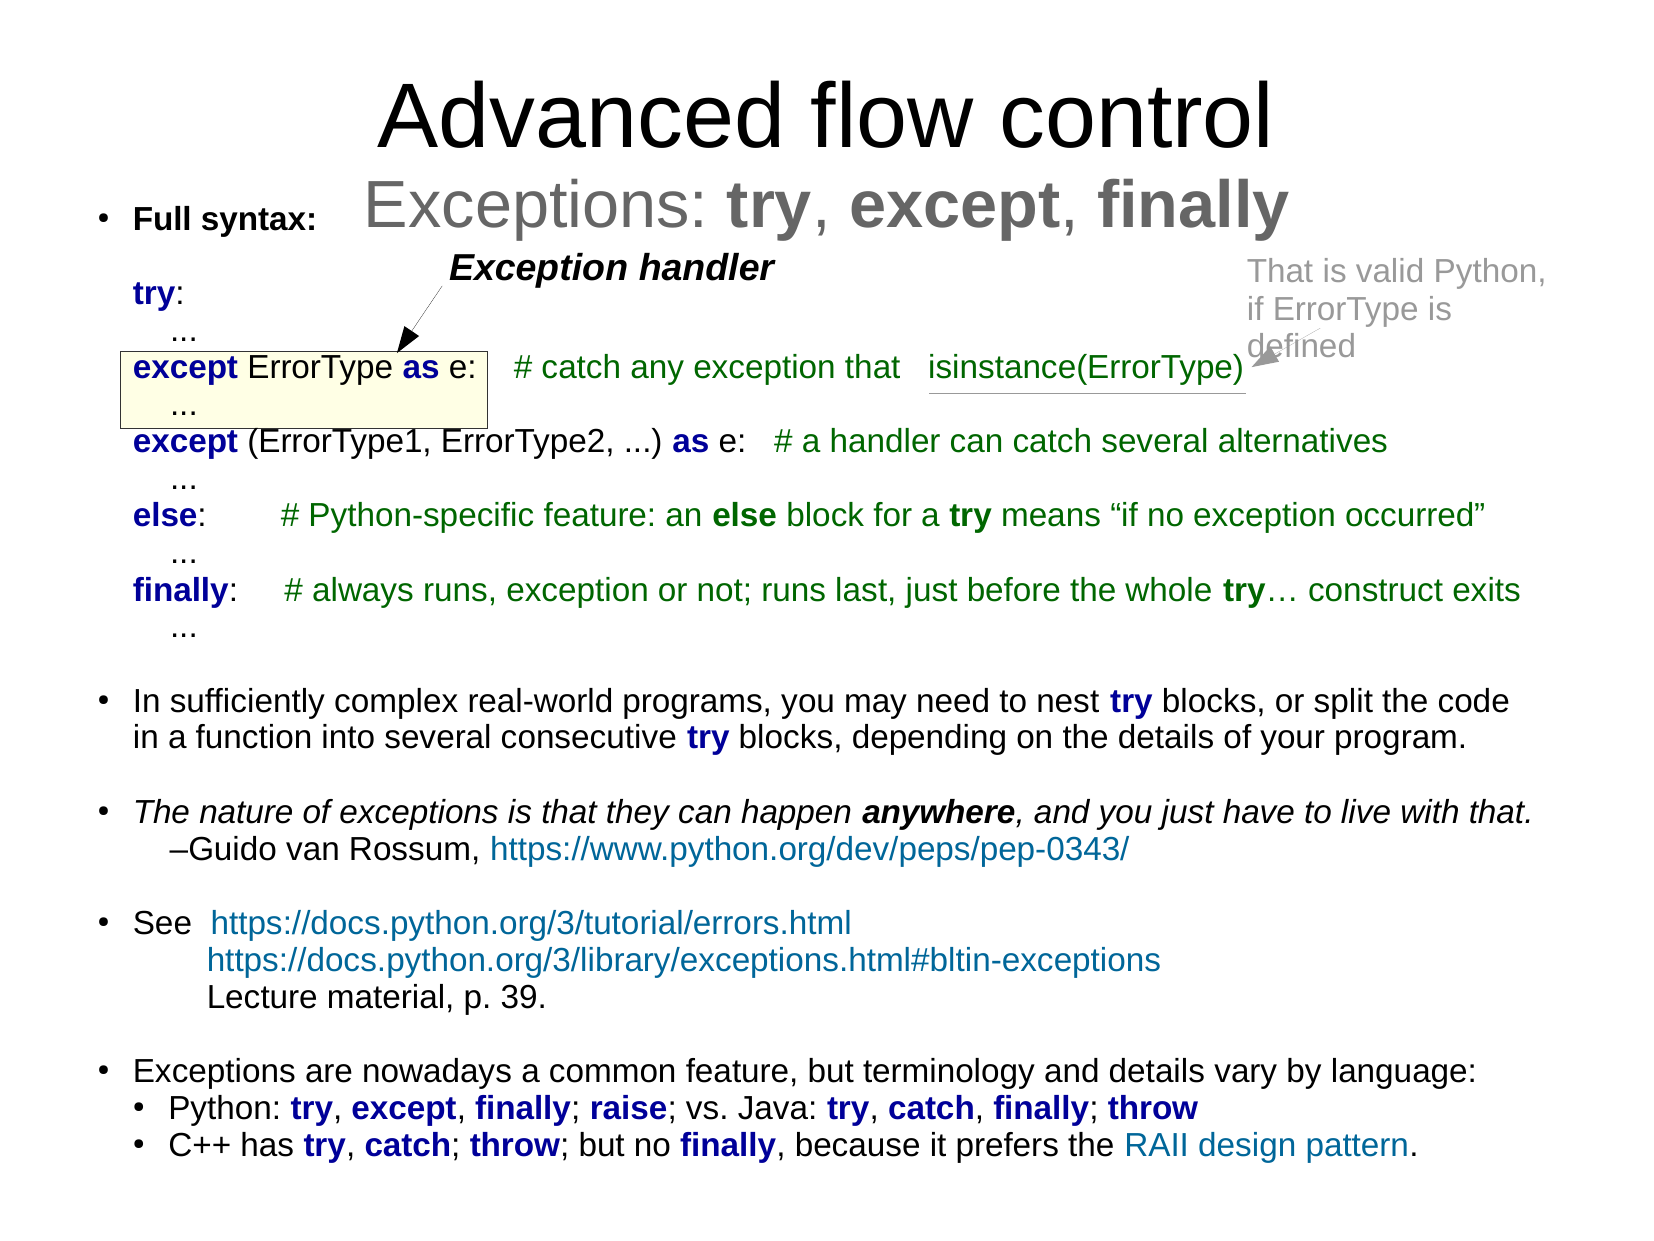

# Advanced flow control Exceptions: try, except, finally
Full syntax:
try:
 ...
except ErrorType as e: # catch any exception that isinstance(ErrorType)
 ...
except (ErrorType1, ErrorType2, ...) as e: # a handler can catch several alternatives
 ...
else: # Python-specific feature: an else block for a try means “if no exception occurred”
 ...
finally: # always runs, exception or not; runs last, just before the whole try… construct exits
 ...
In sufficiently complex real-world programs, you may need to nest try blocks, or split the code in a function into several consecutive try blocks, depending on the details of your program.
The nature of exceptions is that they can happen anywhere, and you just have to live with that.
 –Guido van Rossum, https://www.python.org/dev/peps/pep-0343/
See https://docs.python.org/3/tutorial/errors.html
 https://docs.python.org/3/library/exceptions.html#bltin-exceptions
 Lecture material, p. 39.
Exceptions are nowadays a common feature, but terminology and details vary by language:
Python: try, except, finally; raise; vs. Java: try, catch, finally; throw
C++ has try, catch; throw; but no finally, because it prefers the RAII design pattern.
Exception handler
That is valid Python,
if ErrorType is defined